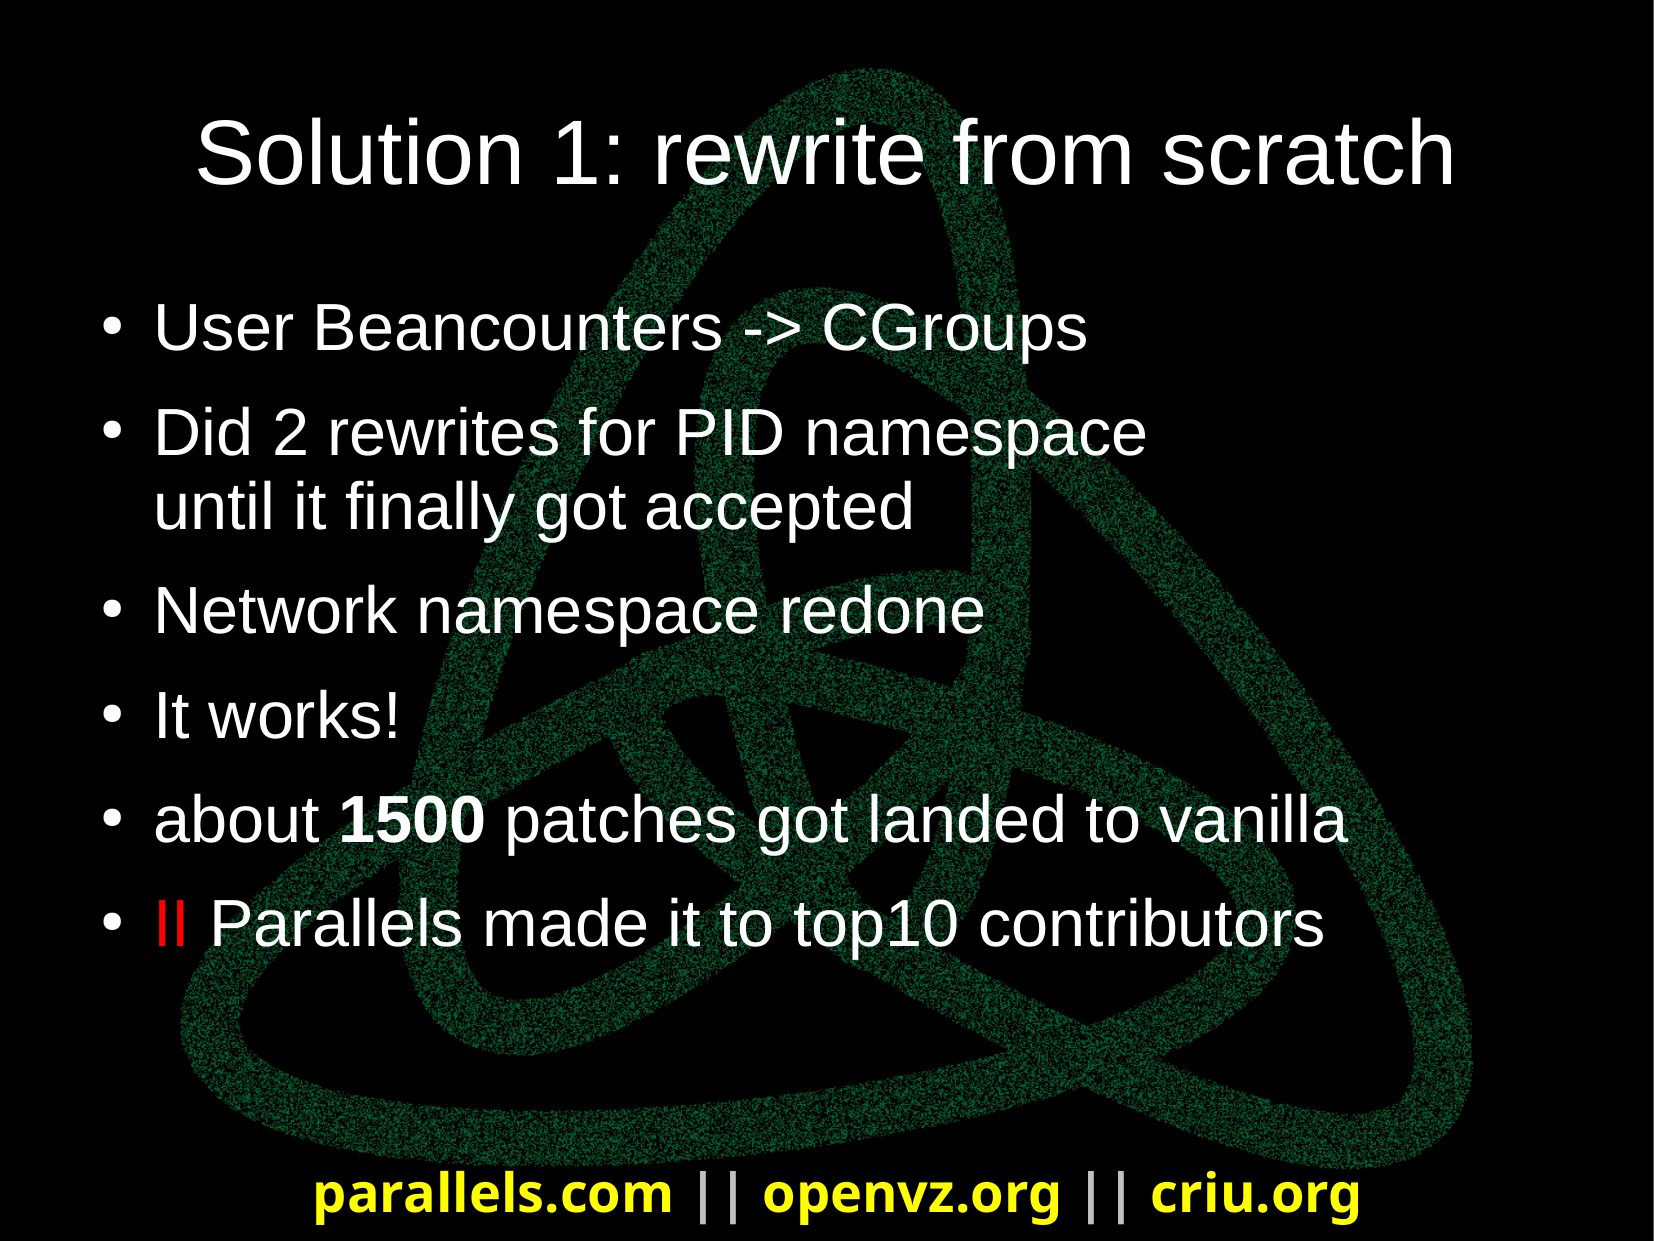

# Solution 1: rewrite from scratch
User Beancounters -> CGroups
Did 2 rewrites for PID namespace
until it finally got accepted
Network namespace redone
It works!
about 1500 patches got landed to vanilla
II Parallels made it to top10 contributors